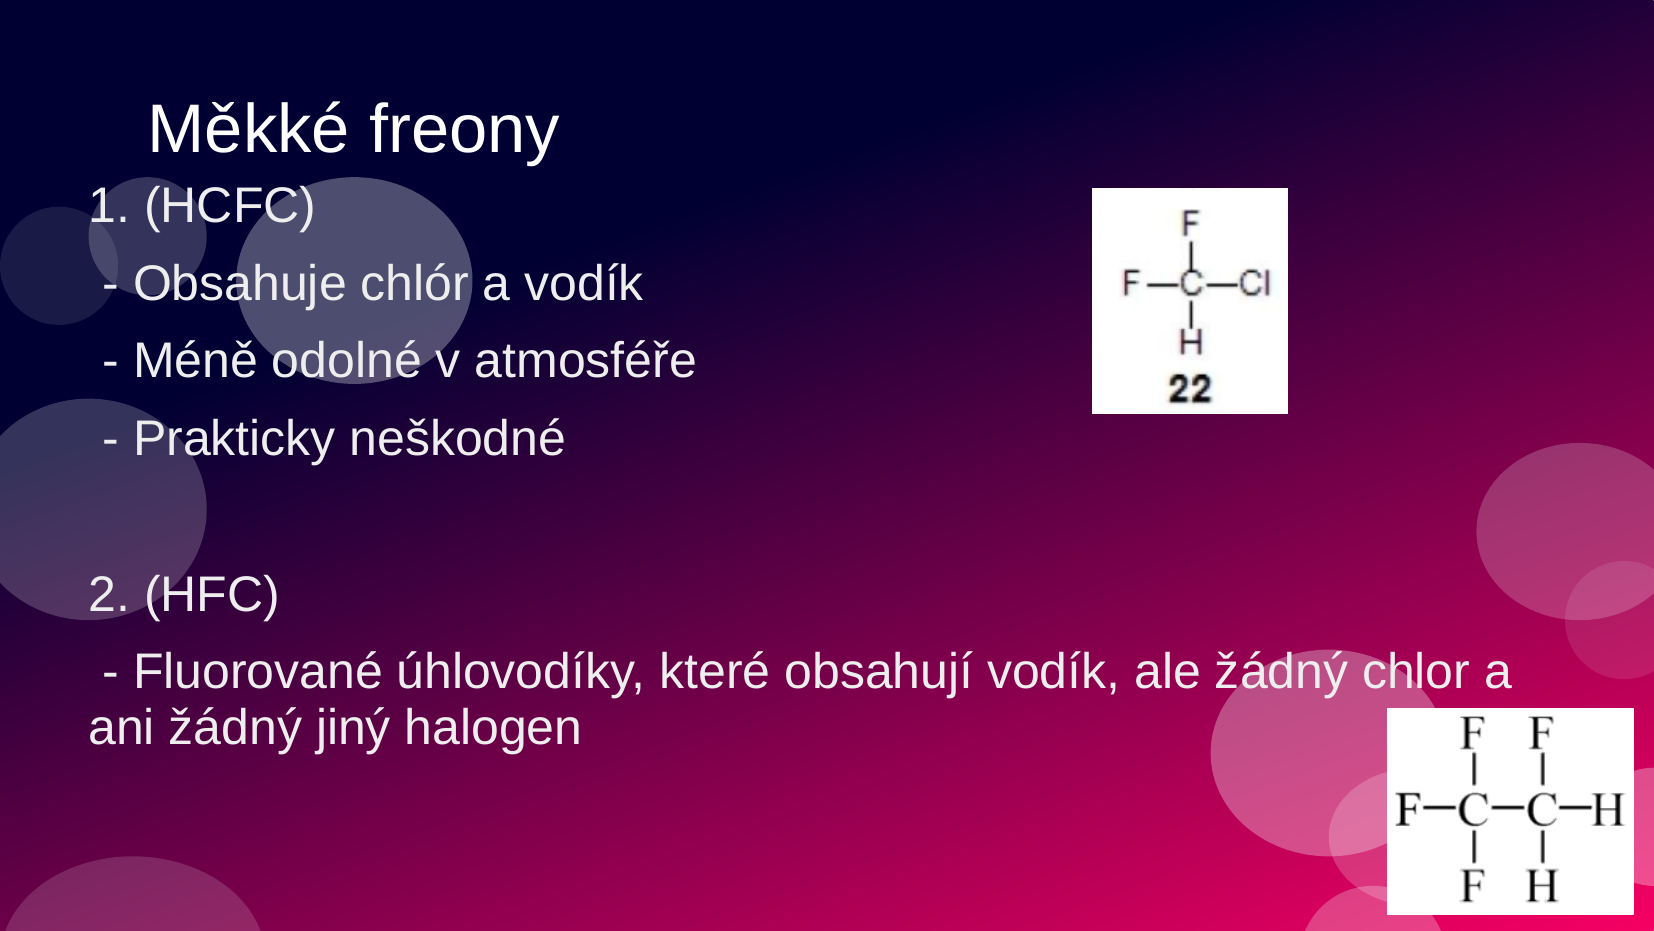

# Měkké freony
1. (HCFC)
 - Obsahuje chlór a vodík
 - Méně odolné v atmosféře
 - Prakticky neškodné
2. (HFC)
 - Fluorované úhlovodíky, které obsahují vodík, ale žádný chlor a ani žádný jiný halogen